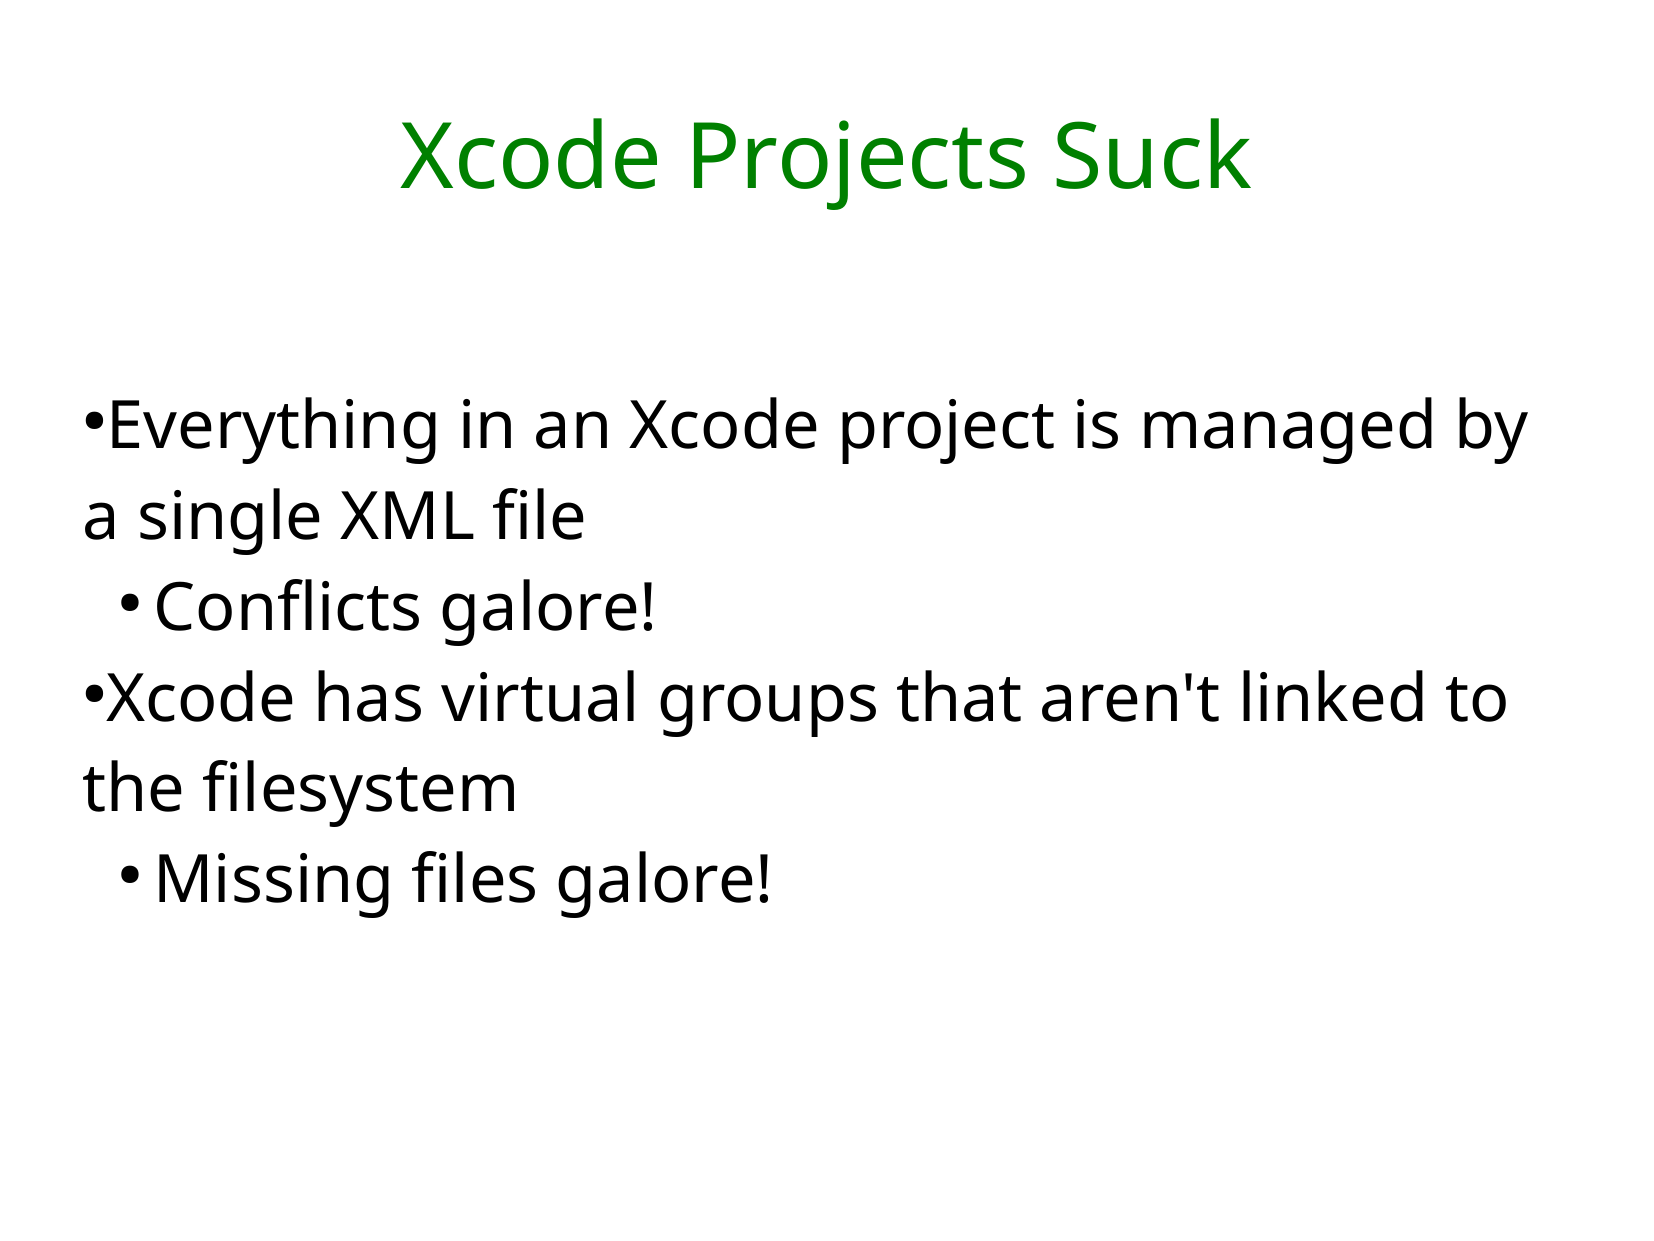

# Xcode Projects Suck
Everything in an Xcode project is managed by a single XML file
Conflicts galore!
Xcode has virtual groups that aren't linked to the filesystem
Missing files galore!